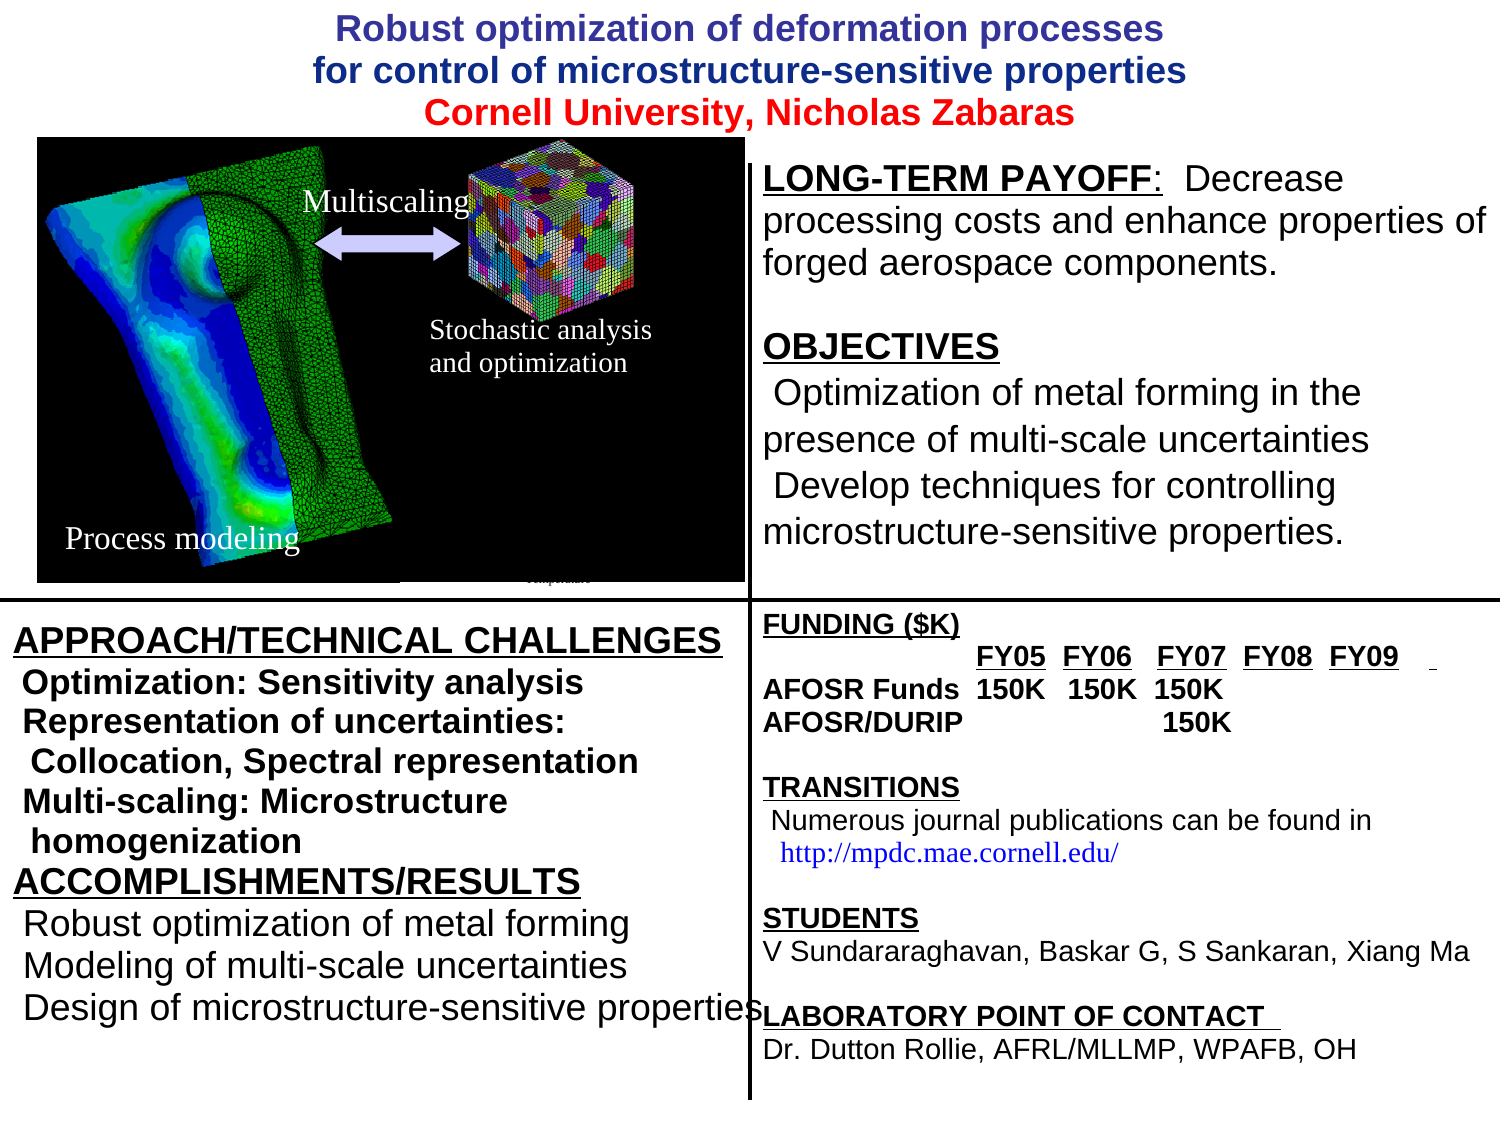

Robust optimization of deformation processes
for control of microstructure-sensitive properties
Cornell University, Nicholas Zabaras
LONG-TERM PAYOFF: Decrease processing costs and enhance properties of forged aerospace components.
OBJECTIVES
 Optimization of metal forming in the presence of multi-scale uncertainties
 Develop techniques for controlling microstructure-sensitive properties.
Multiscaling
Stochastic analysis and optimization
Process modeling
FUNDING ($K)
		FY05 	FY06 FY07 FY08 FY09
AFOSR Funds	150K 	150K	 150K
AFOSR/DURIP 			 150K
TRANSITIONS
 Numerous journal publications can be found in http://mpdc.mae.cornell.edu/
STUDENTS
V Sundararaghavan, Baskar G, S Sankaran, Xiang Ma
LABORATORY POINT OF CONTACT
Dr. Dutton Rollie, AFRL/MLLMP, WPAFB, OH
APPROACH/TECHNICAL CHALLENGES
 Optimization: Sensitivity analysis
 Representation of uncertainties: Collocation, Spectral representation
 Multi-scaling: Microstructure homogenization
ACCOMPLISHMENTS/RESULTS
 Robust optimization of metal forming
 Modeling of multi-scale uncertainties
 Design of microstructure-sensitive properties